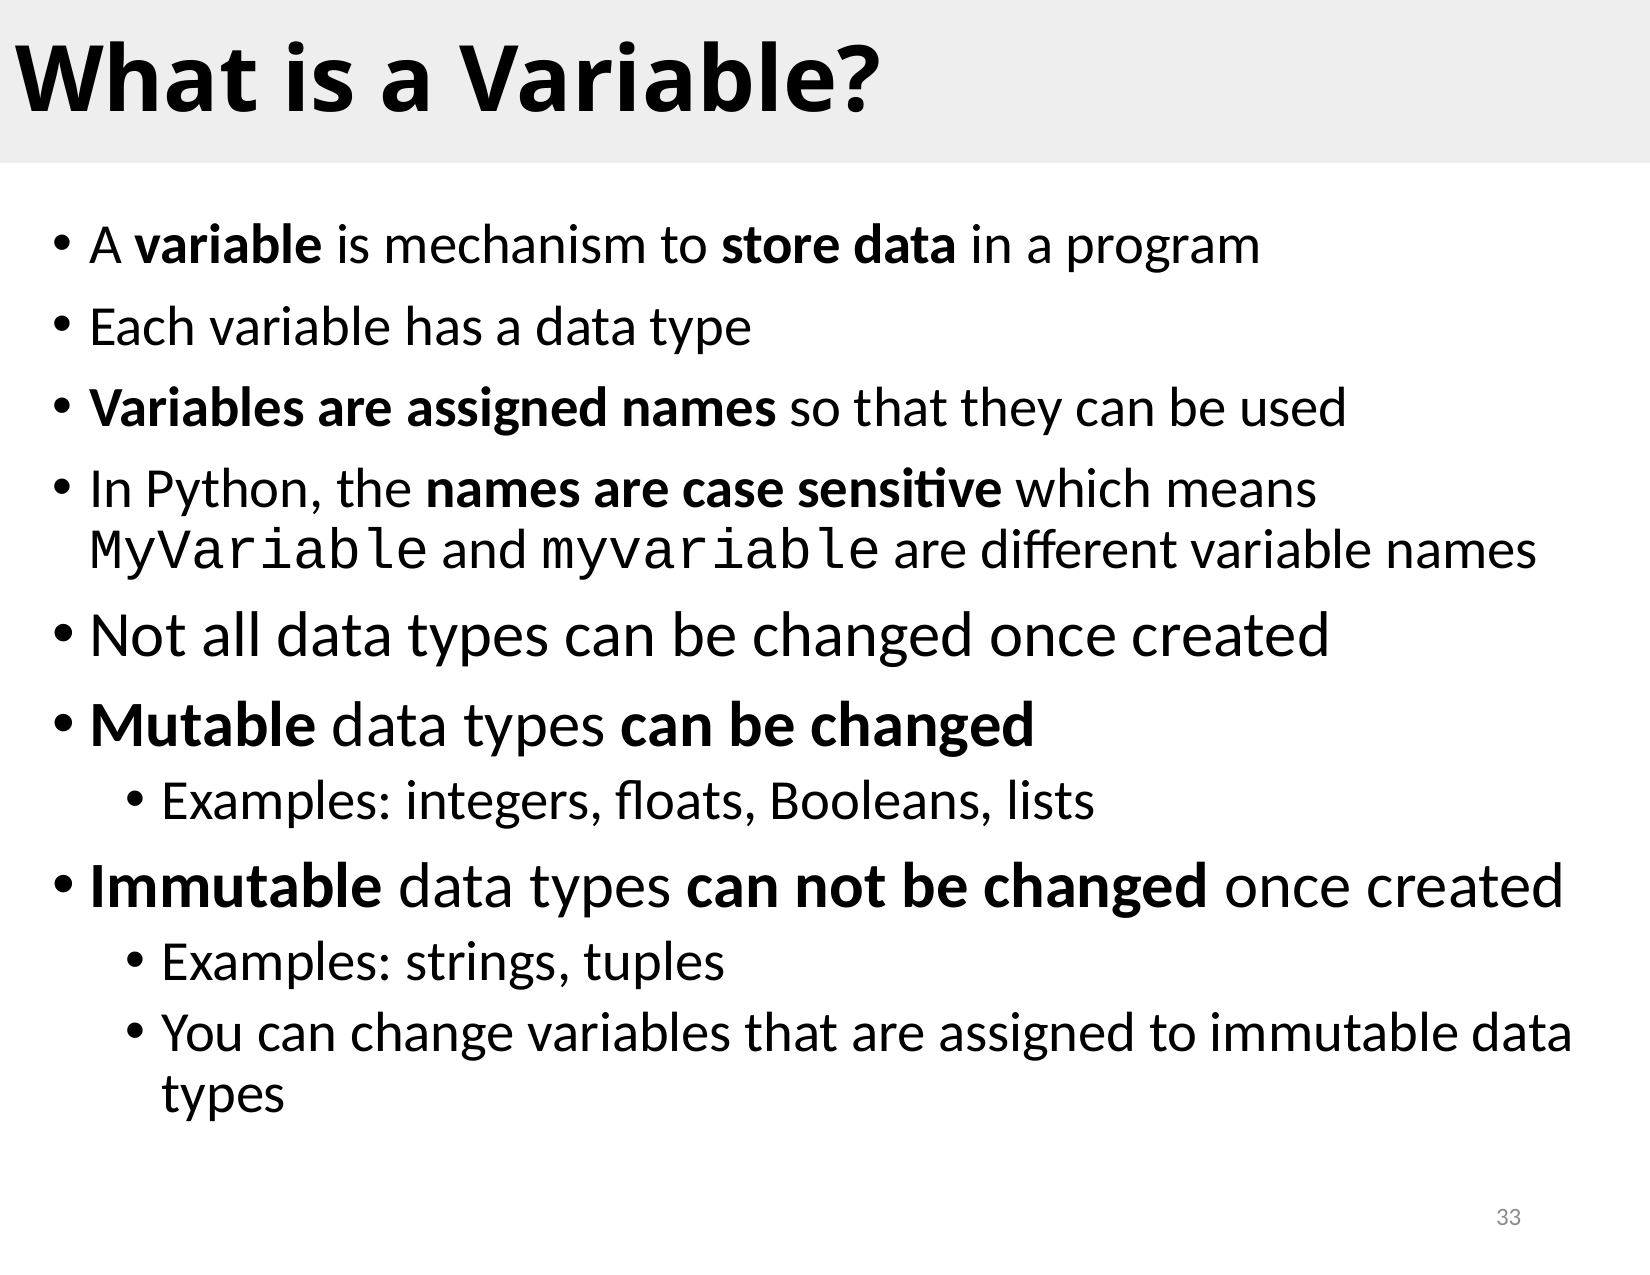

# What is a Variable?
A variable is mechanism to store data in a program
Each variable has a data type
Variables are assigned names so that they can be used
In Python, the names are case sensitive which means MyVariable and myvariable are different variable names
Not all data types can be changed once created
Mutable data types can be changed
Examples: integers, floats, Booleans, lists
Immutable data types can not be changed once created
Examples: strings, tuples
You can change variables that are assigned to immutable data types
33